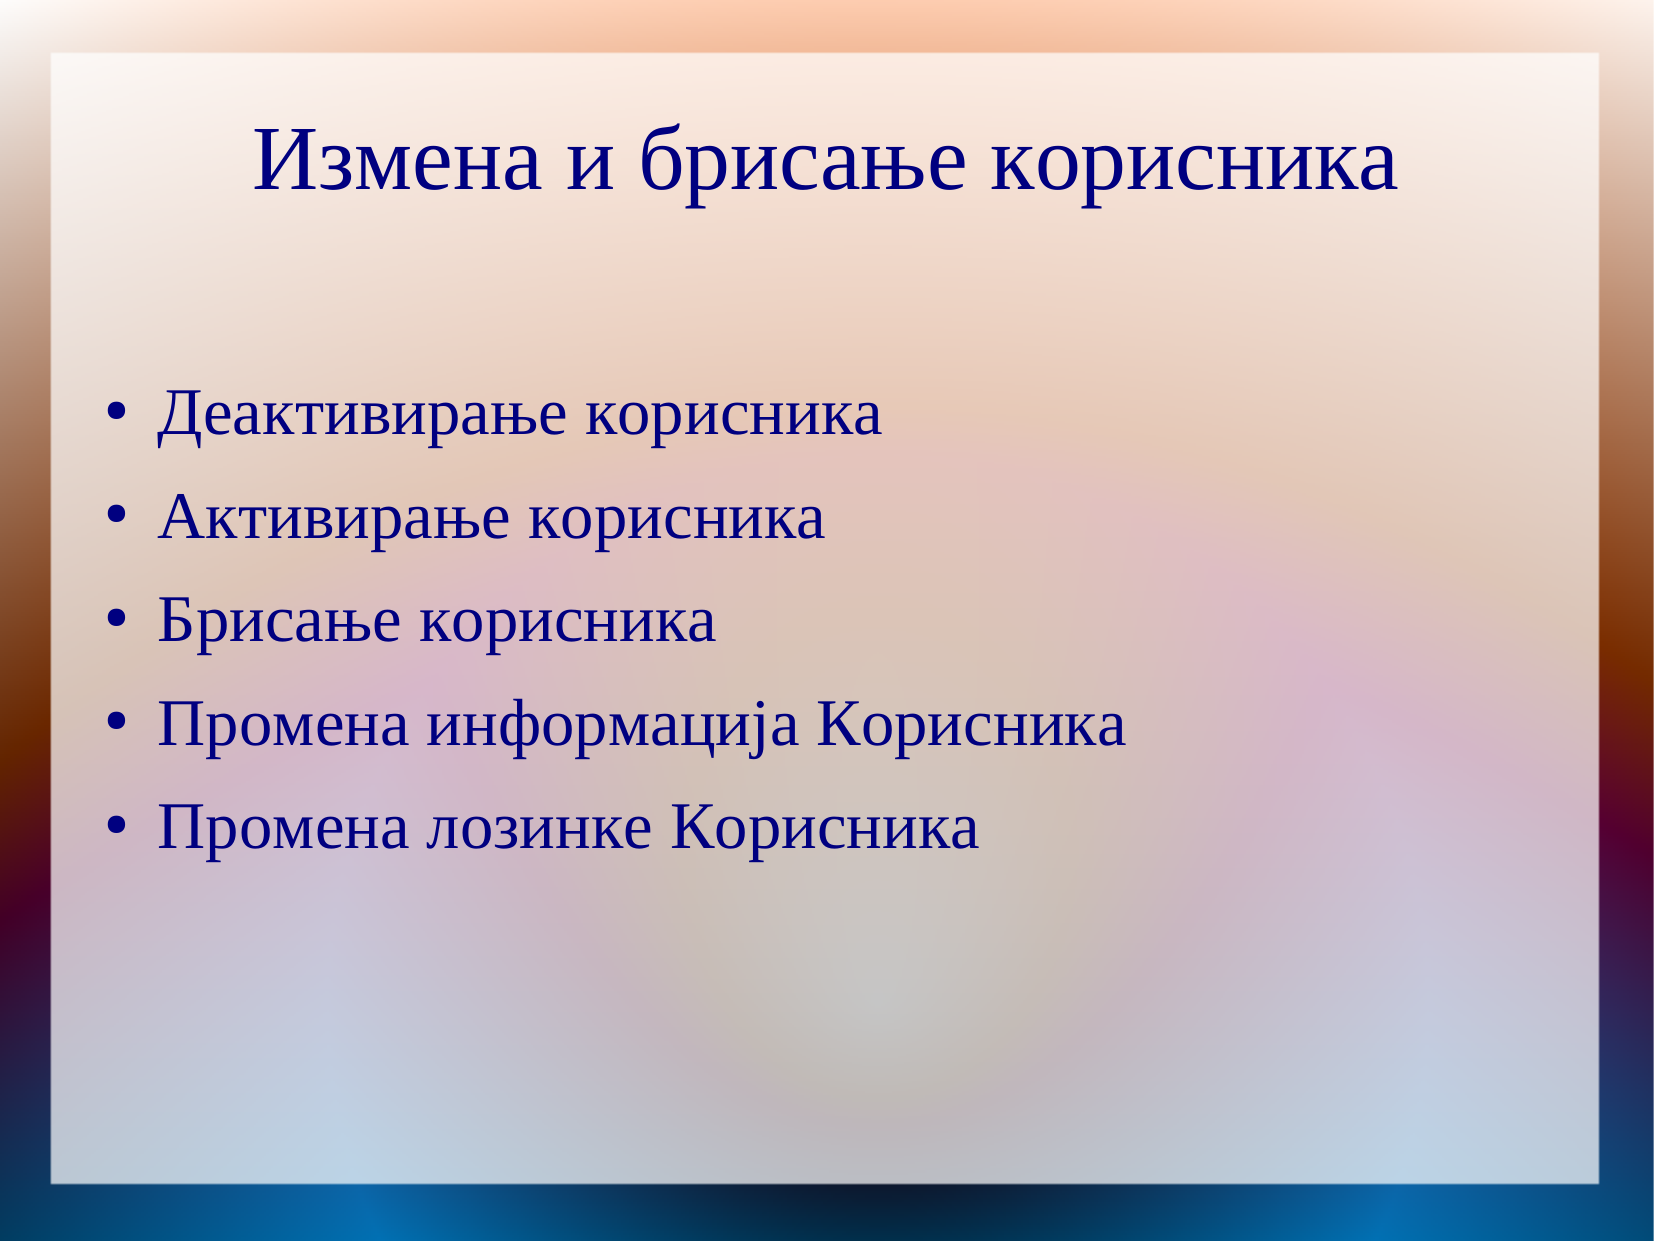

# Измена и брисање корисника
Деактивирање корисника
Активирање корисника
Брисање корисника
Промена информација Корисника
Промена лозинке Корисника